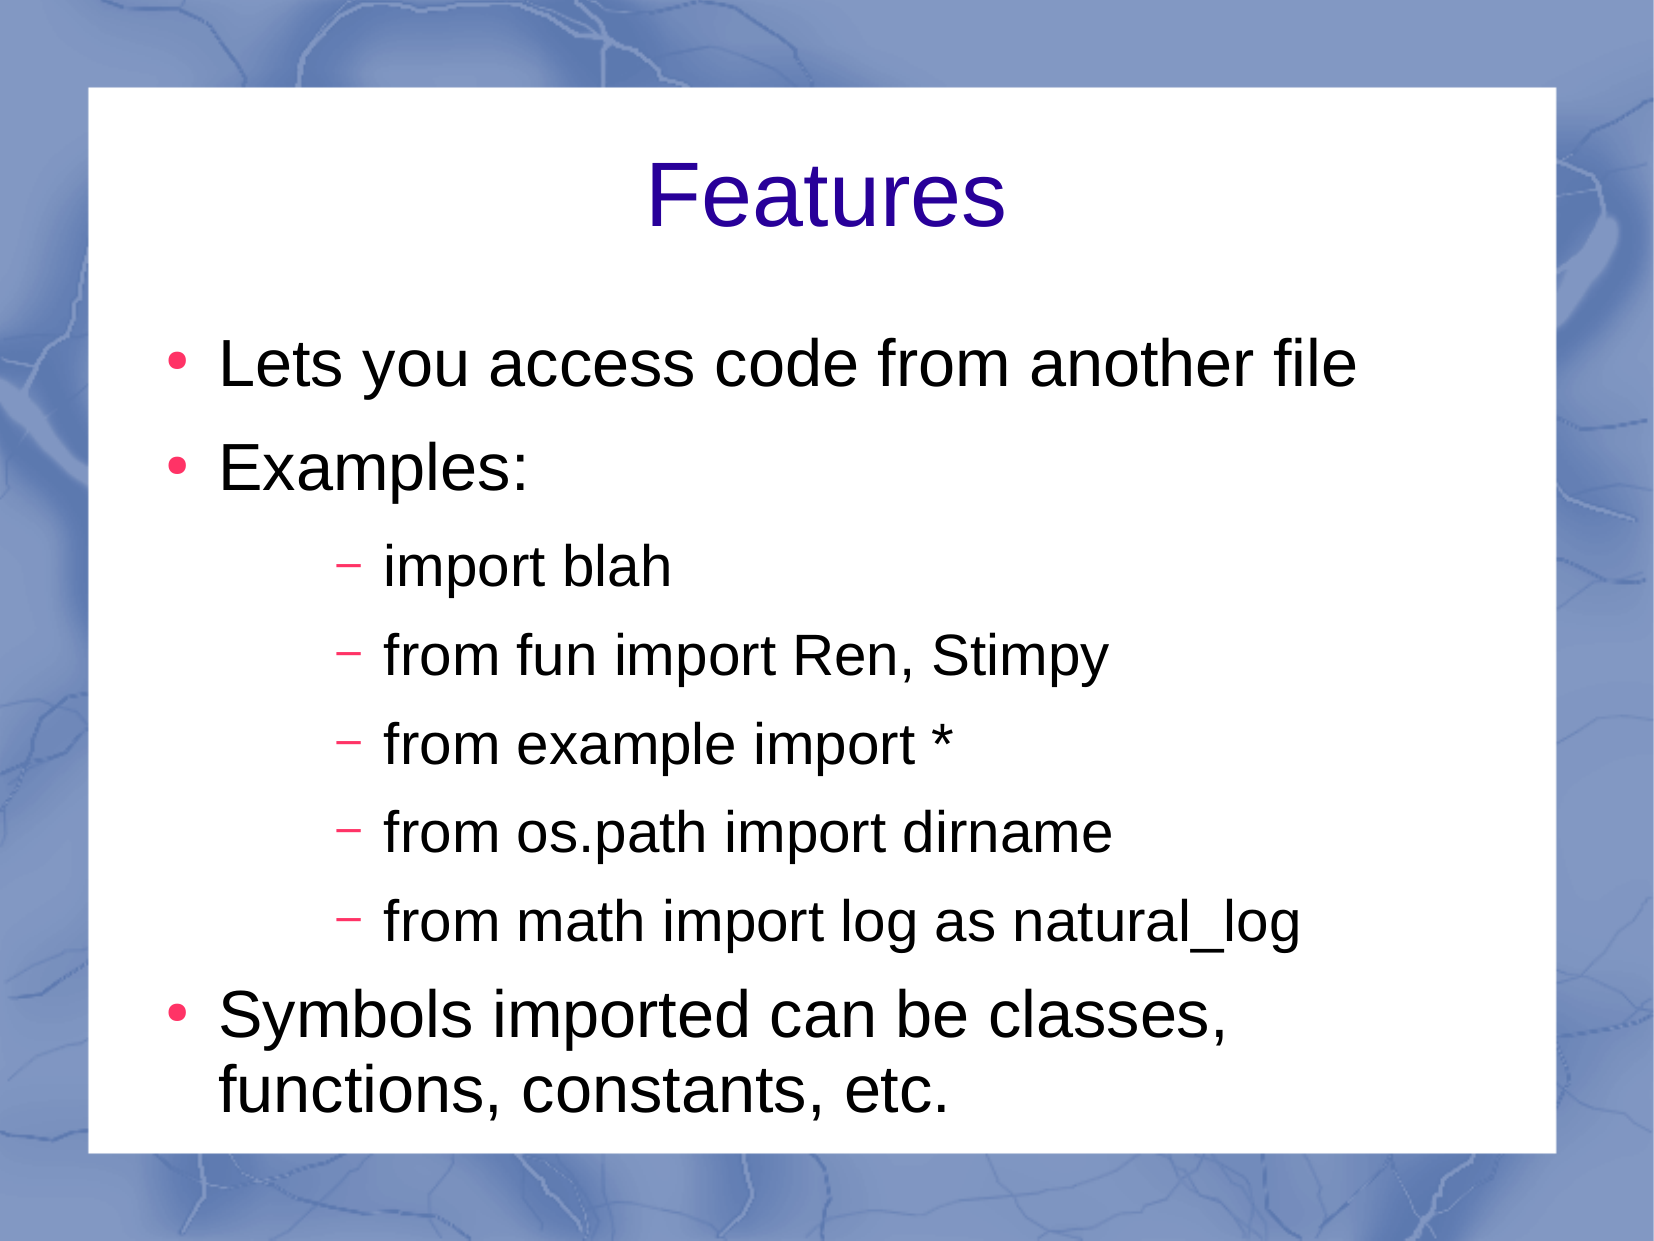

# Features
Lets you access code from another file
Examples:
import blah
from fun import Ren, Stimpy
from example import *
from os.path import dirname
from math import log as natural_log
Symbols imported can be classes, functions, constants, etc.